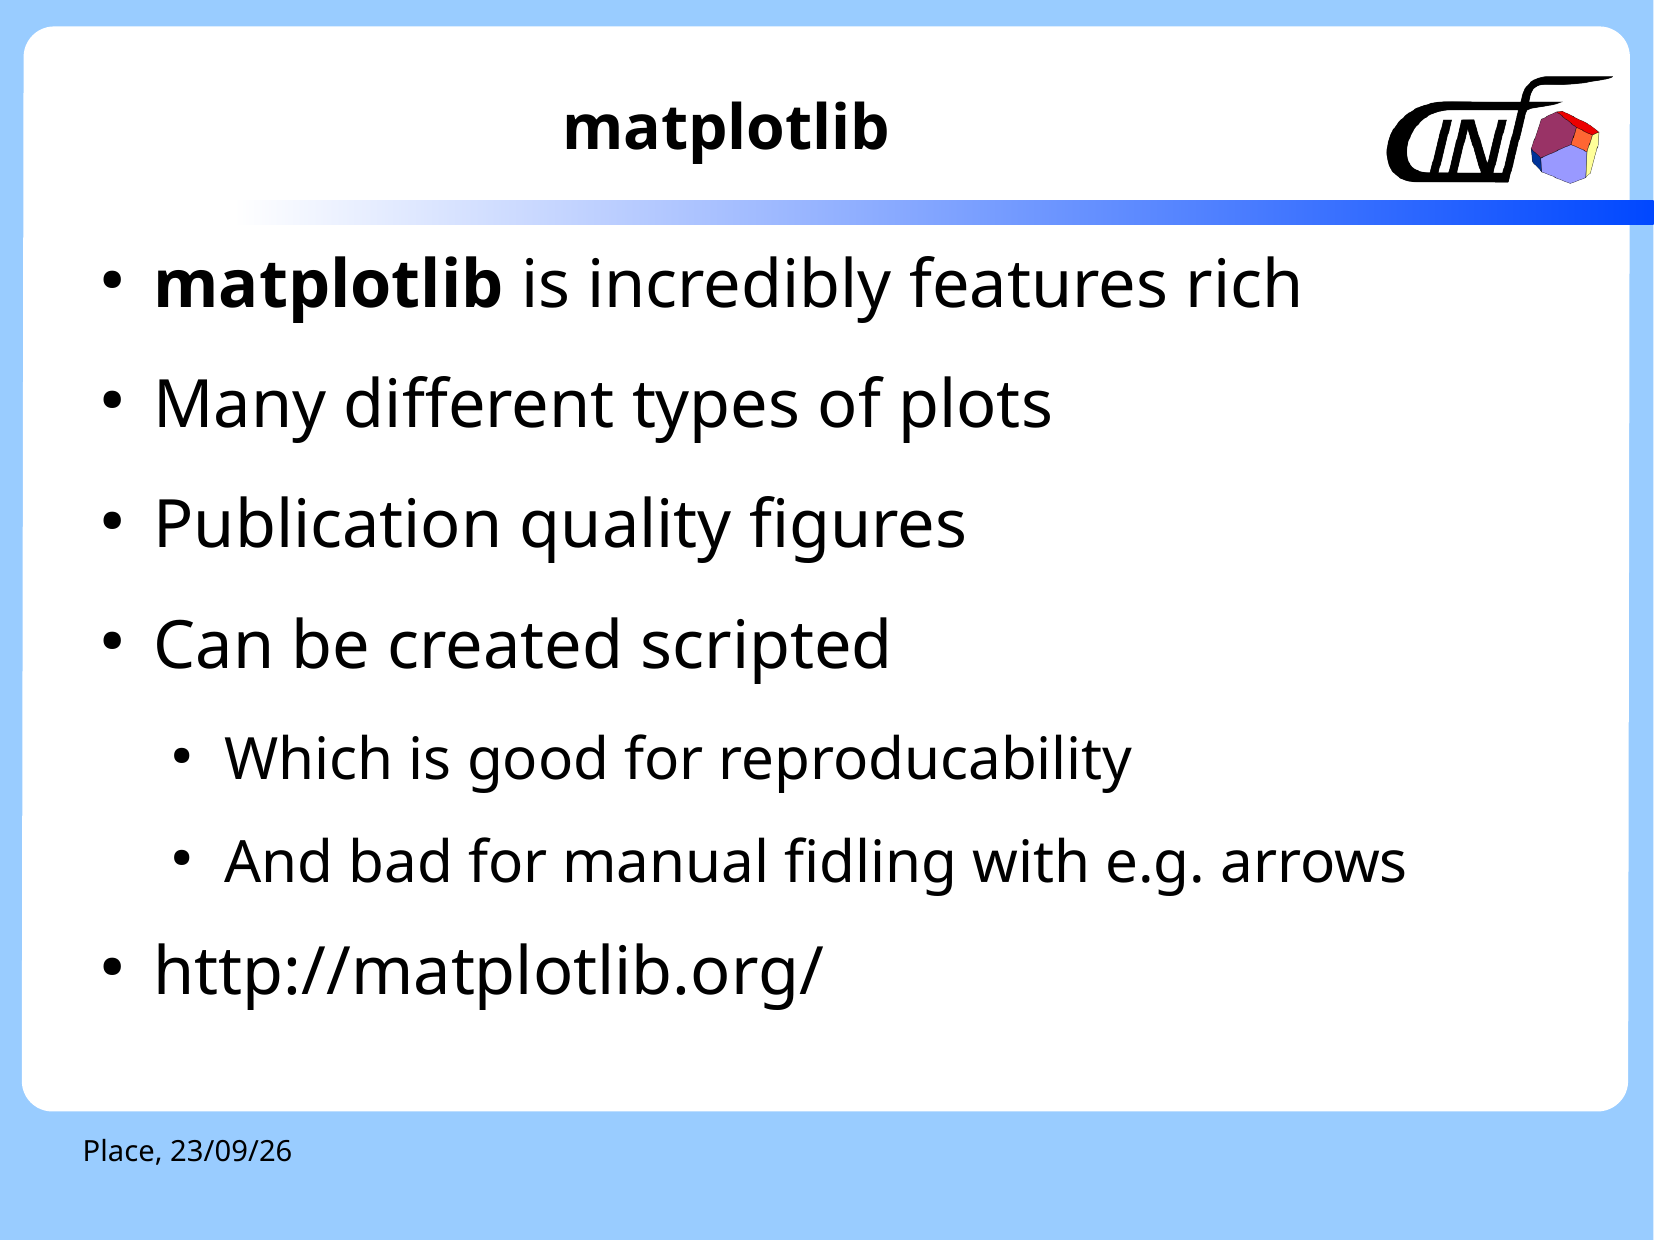

# matplotlib
matplotlib is incredibly features rich
Many different types of plots
Publication quality figures
Can be created scripted
Which is good for reproducability
And bad for manual fidling with e.g. arrows
http://matplotlib.org/